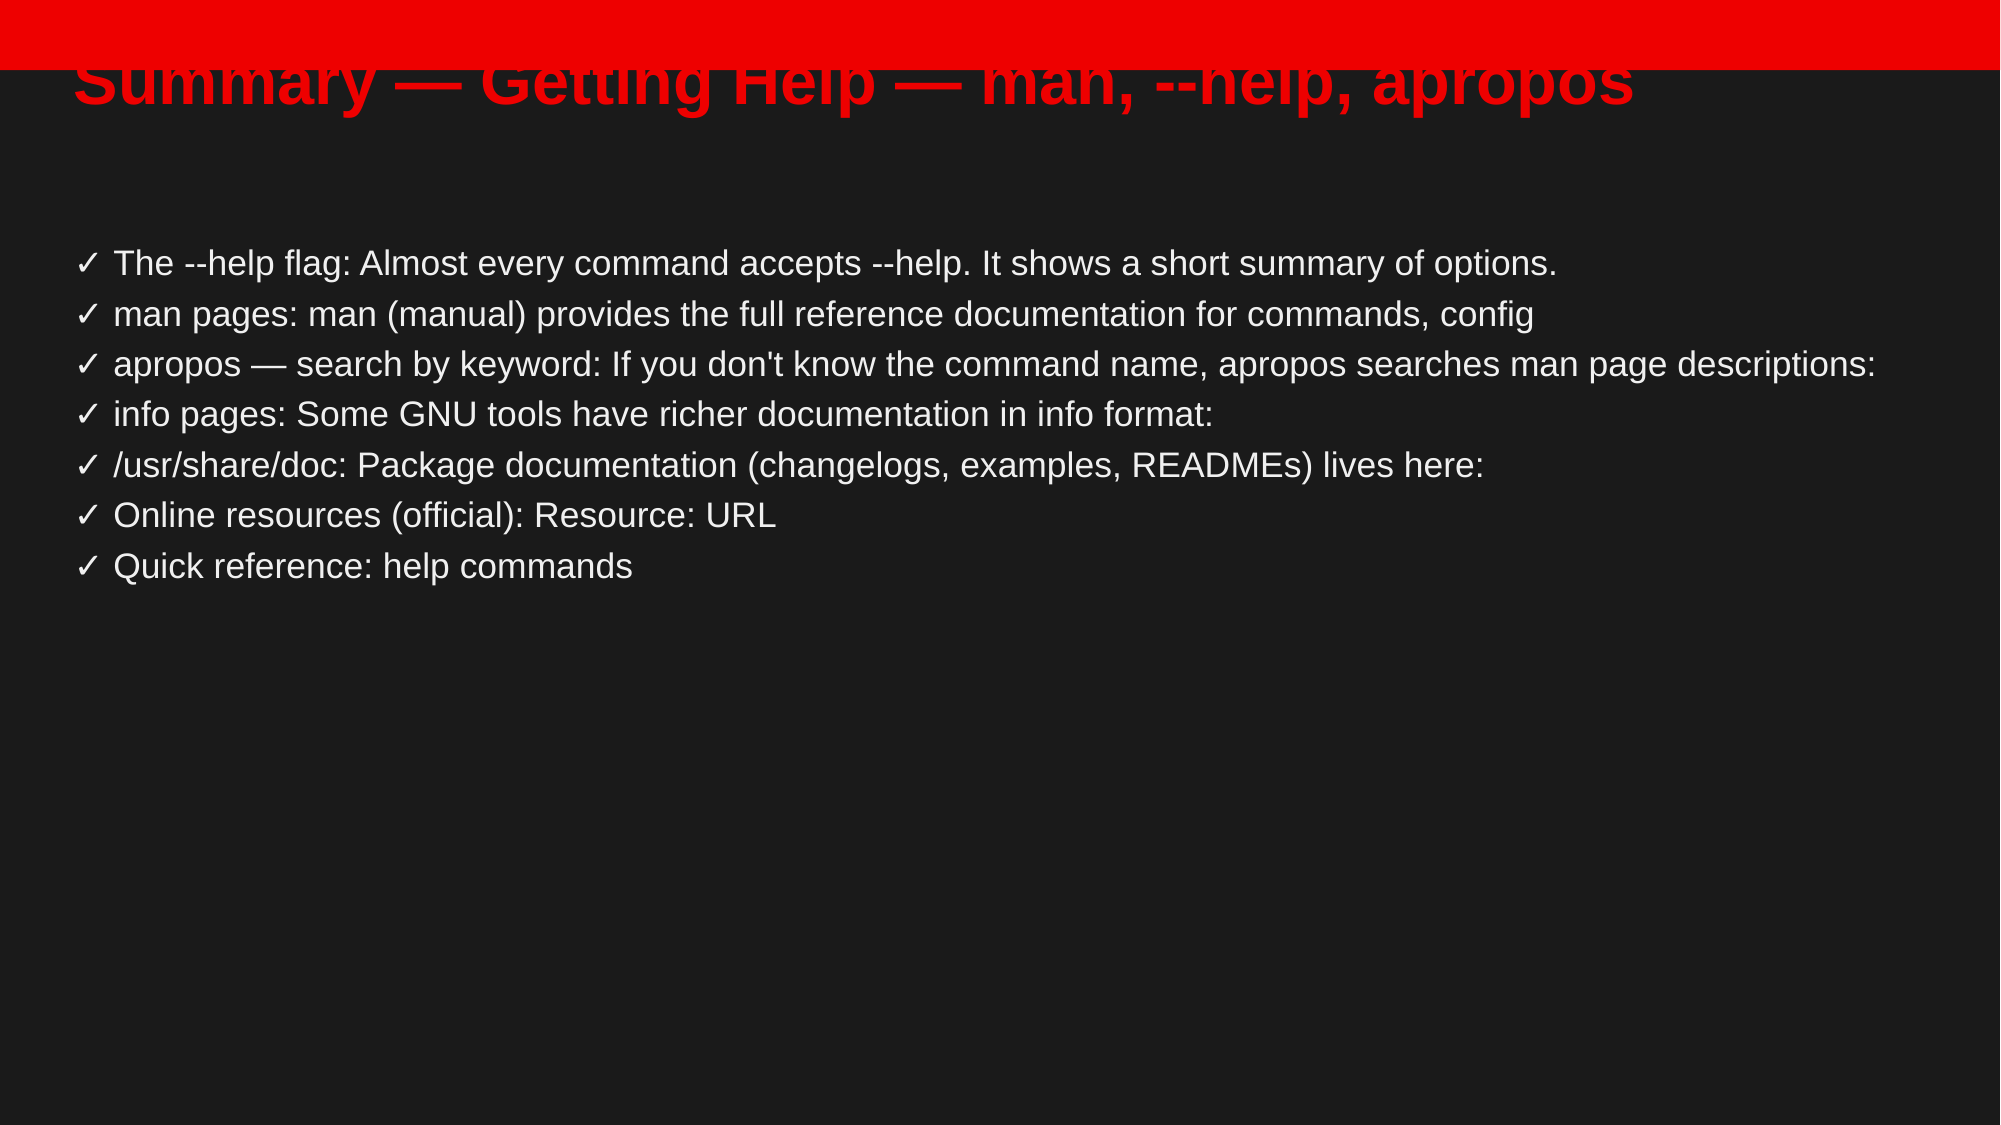

Summary — Getting Help — man, --help, apropos
✓ The --help flag: Almost every command accepts --help. It shows a short summary of options.
✓ man pages: man (manual) provides the full reference documentation for commands, config
✓ apropos — search by keyword: If you don't know the command name, apropos searches man page descriptions:
✓ info pages: Some GNU tools have richer documentation in info format:
✓ /usr/share/doc: Package documentation (changelogs, examples, READMEs) lives here:
✓ Online resources (official): Resource: URL
✓ Quick reference: help commands